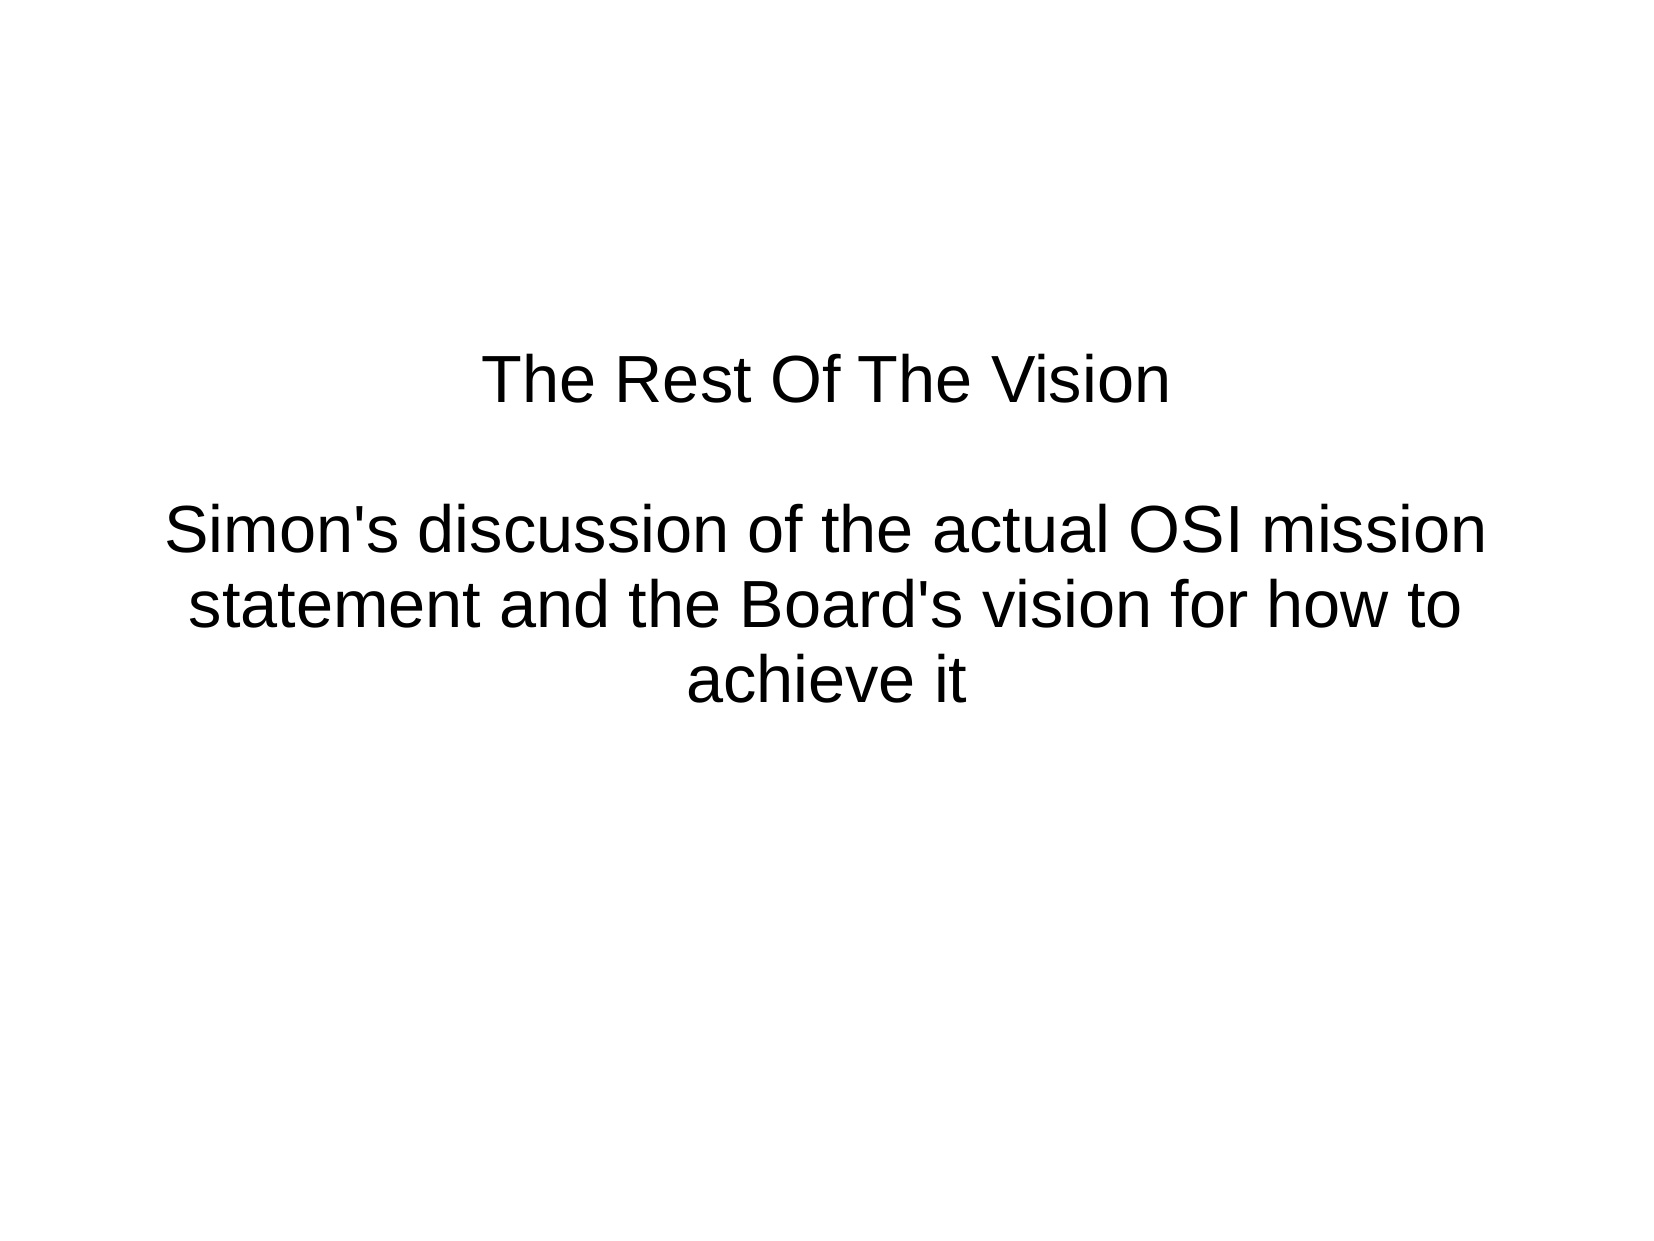

# The Rest Of The Vision
Simon's discussion of the actual OSI mission statement and the Board's vision for how to achieve it